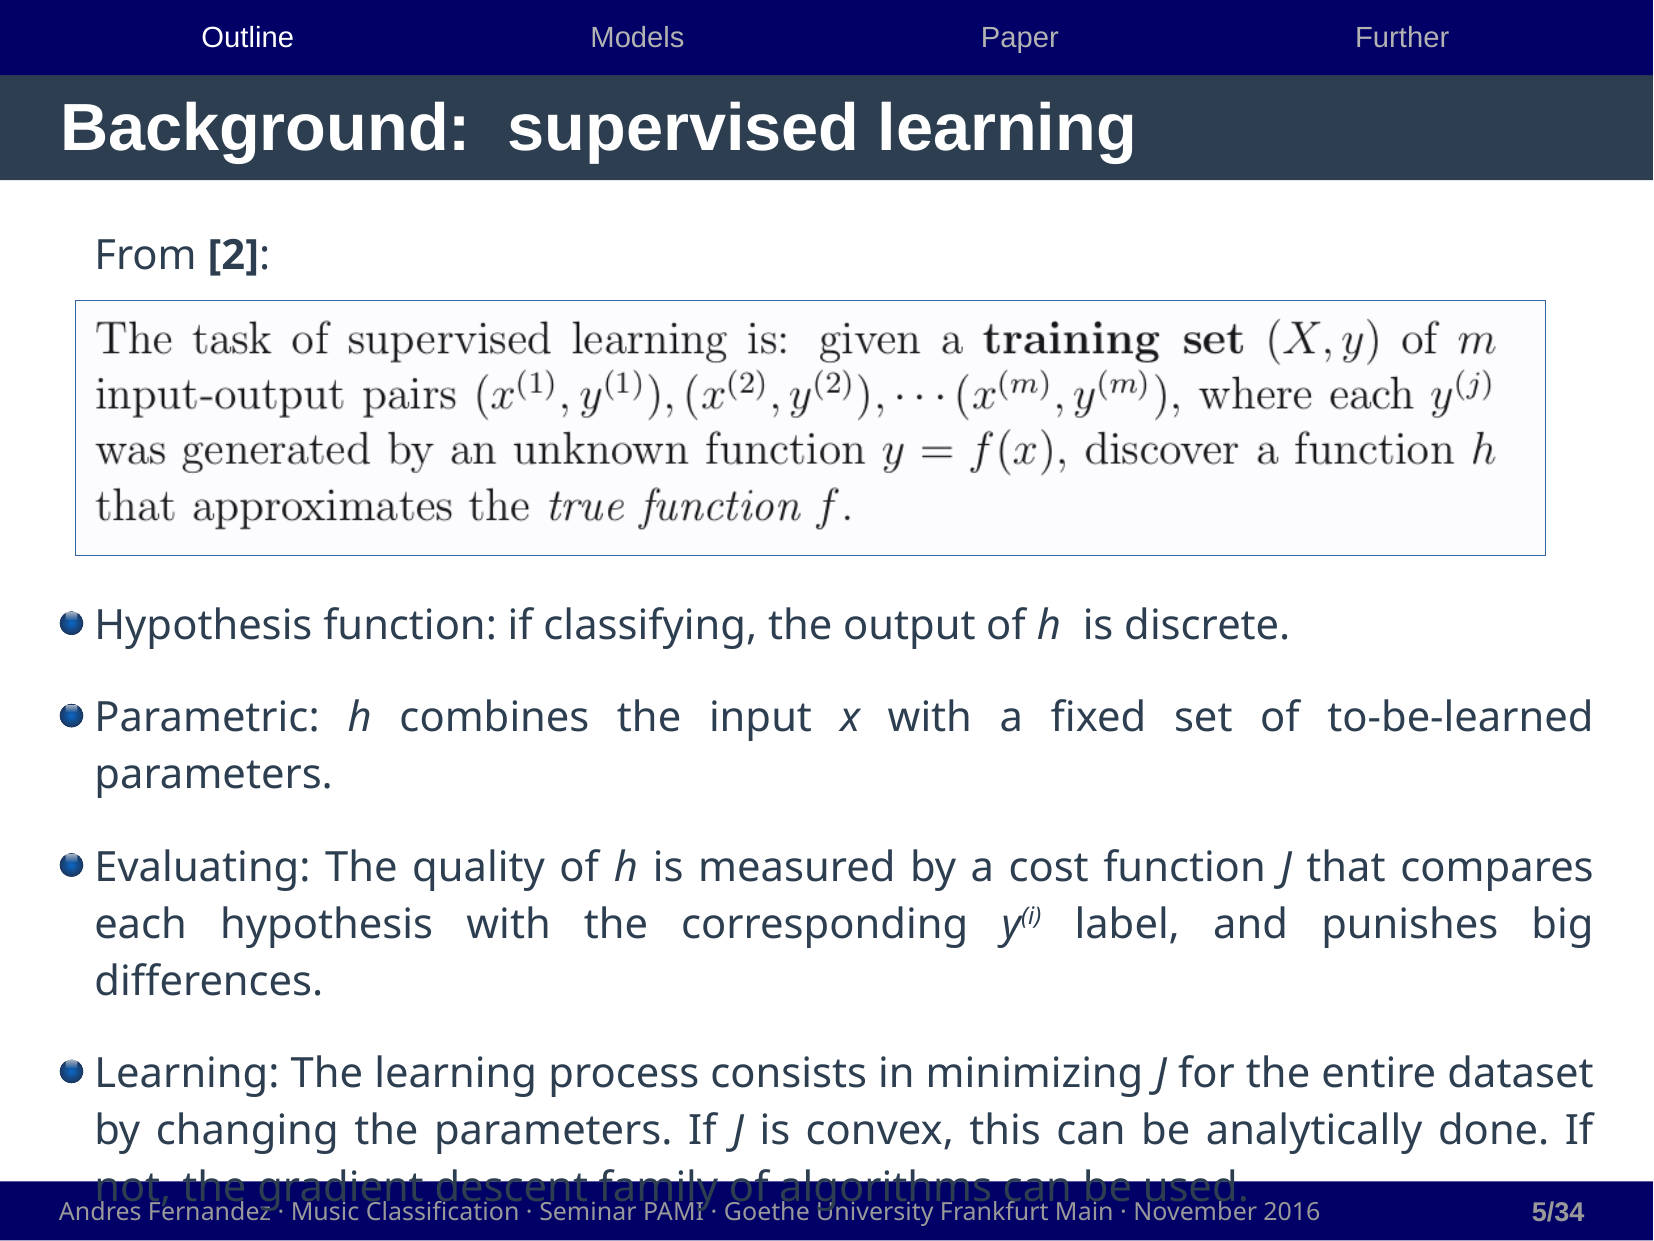

Outline Models Paper Further
# Background: supervised learning
From [2]:
Hypothesis function: if classifying, the output of h is discrete.
Parametric: h combines the input x with a fixed set of to-be-learned parameters.
Evaluating: The quality of h is measured by a cost function J that compares each hypothesis with the corresponding y(i) label, and punishes big differences.
Learning: The learning process consists in minimizing J for the entire dataset by changing the parameters. If J is convex, this can be analytically done. If not, the gradient descent family of algorithms can be used.